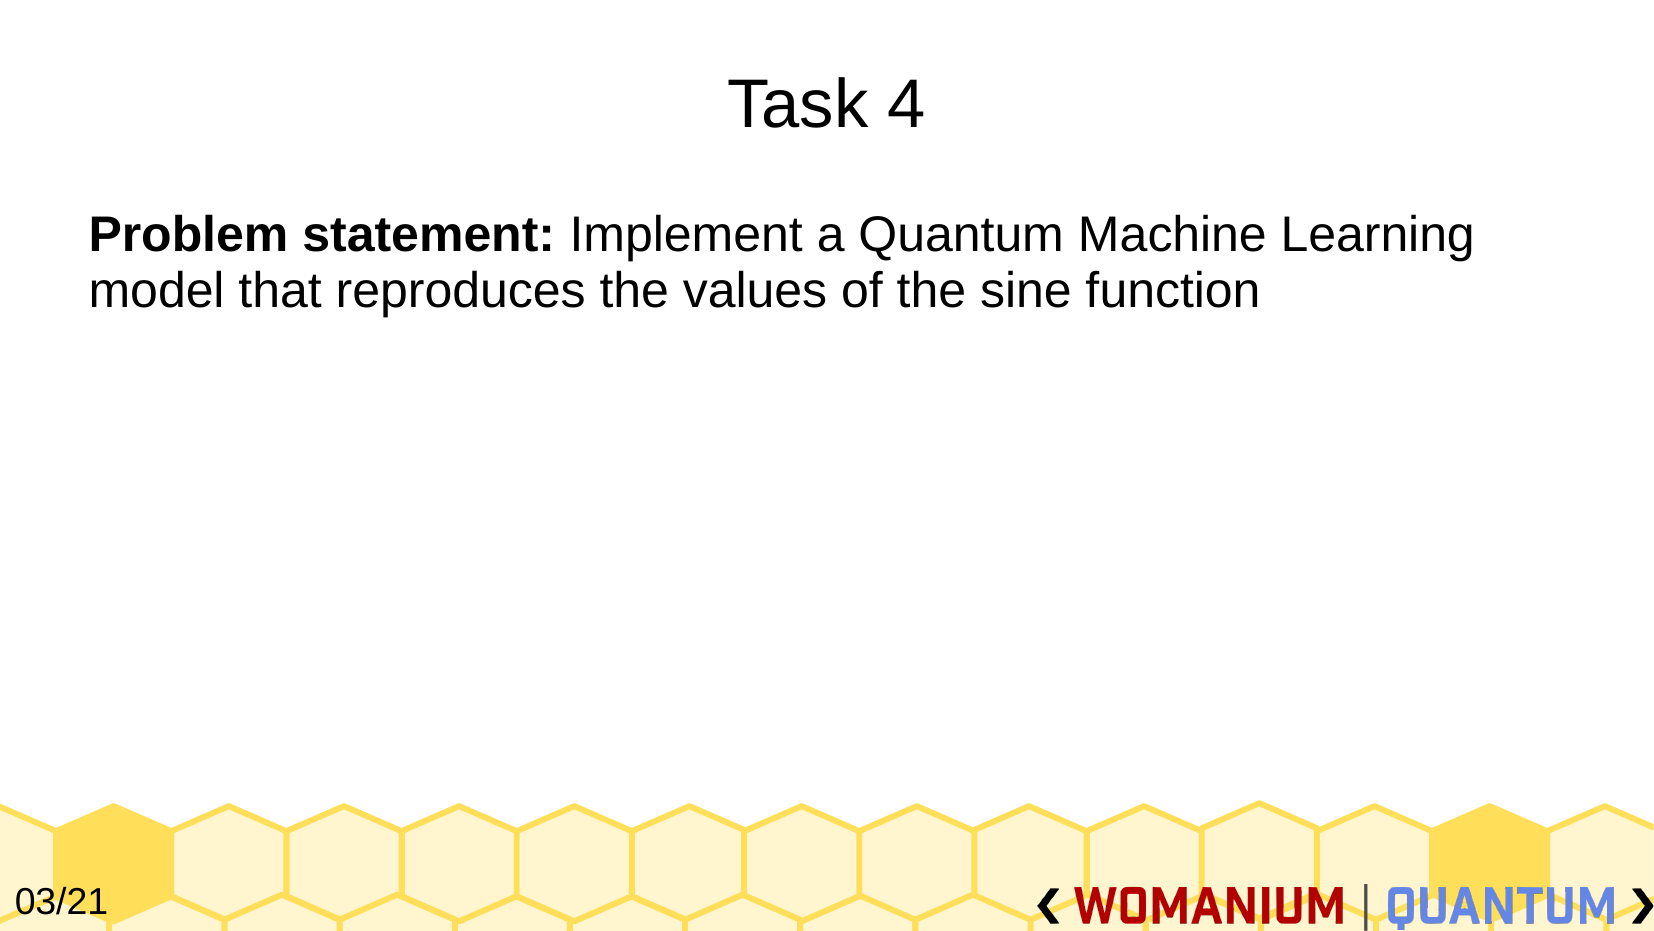

# Task 4
Problem statement: Implement a Quantum Machine Learning model that reproduces the values of the sine function
03/21